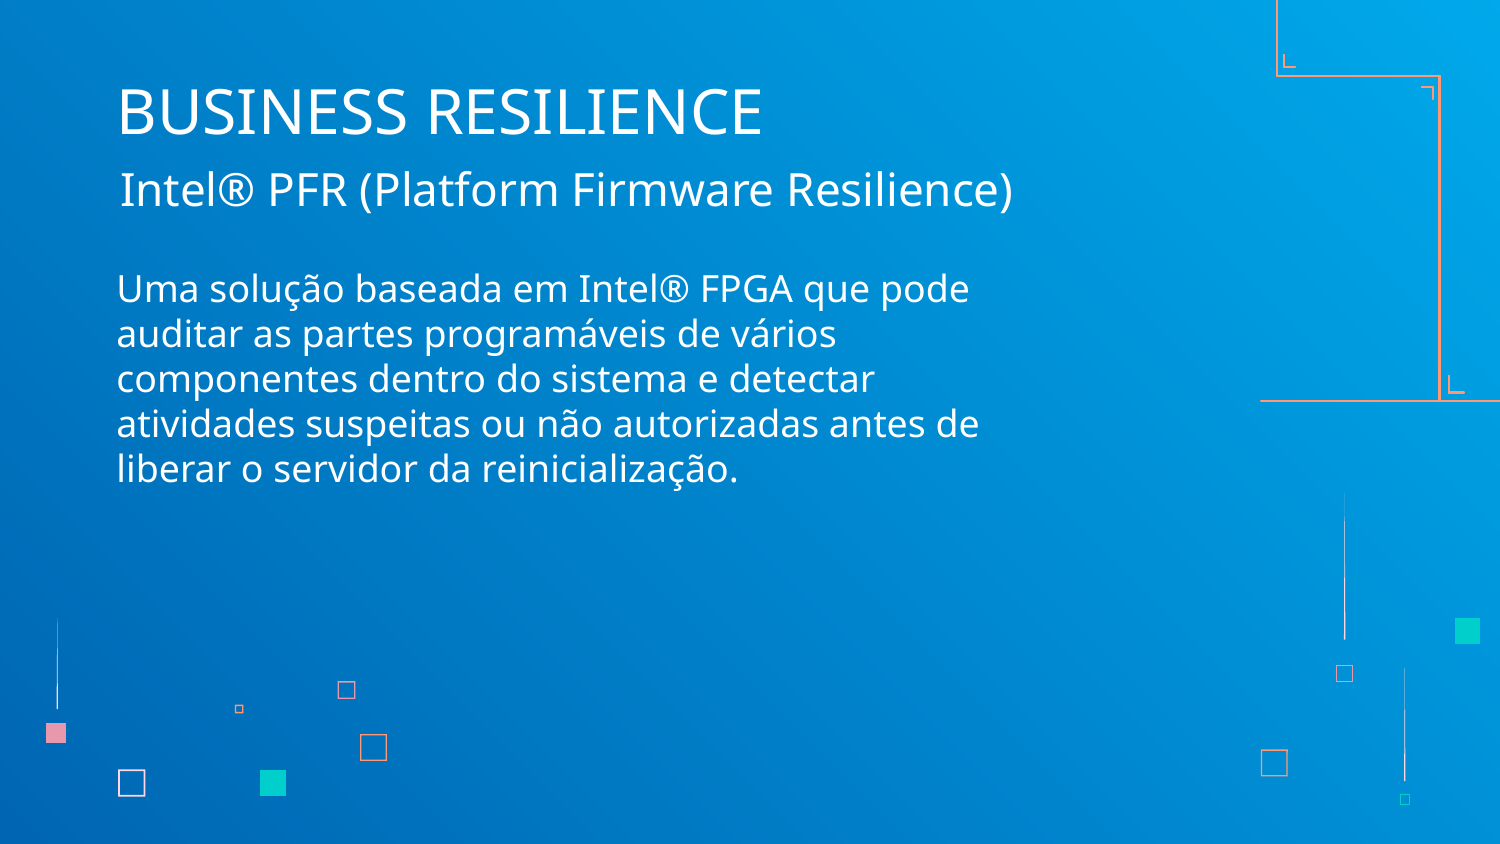

BUSINESS RESILIENCE
Intel® PFR (Platform Firmware Resilience)
# Uma solução baseada em Intel® FPGA que pode auditar as partes programáveis ​​de vários componentes dentro do sistema e detectar atividades suspeitas ou não autorizadas antes de liberar o servidor da reinicialização.